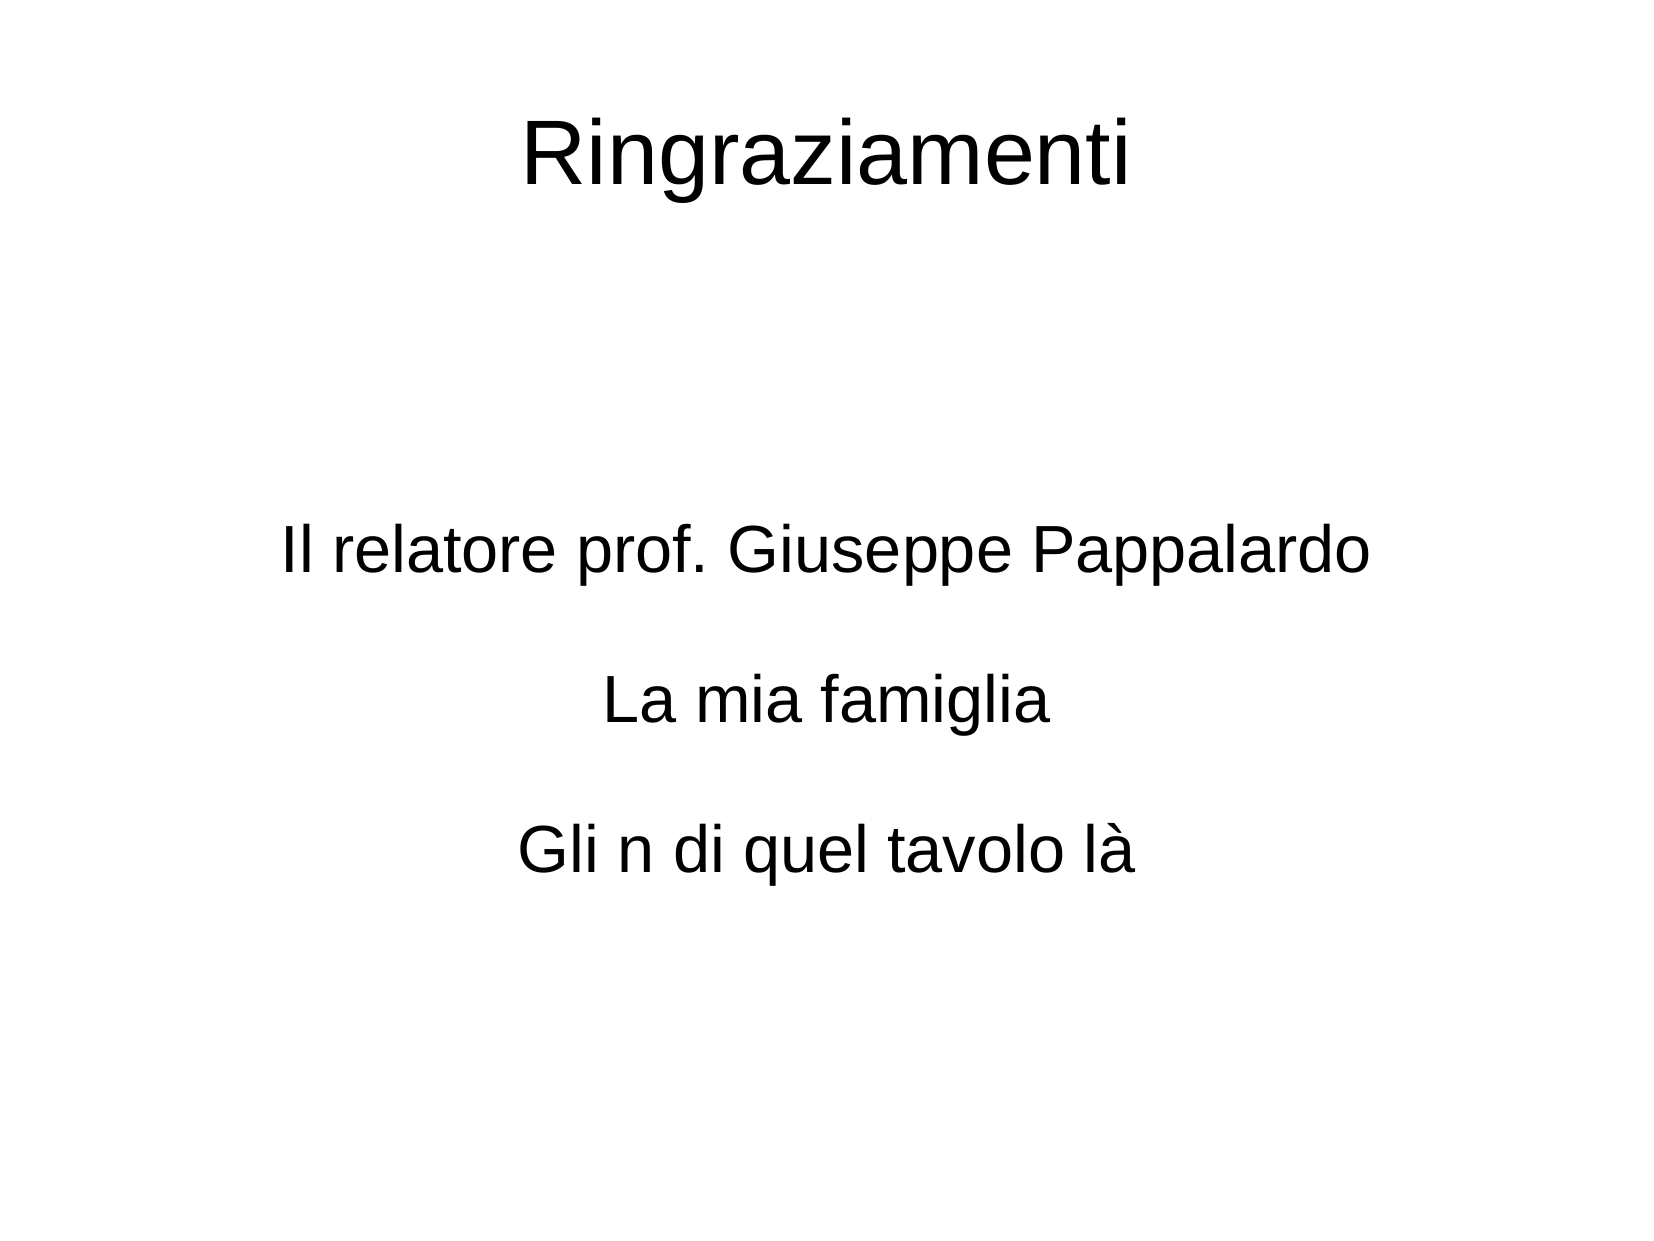

# Ringraziamenti
Il relatore prof. Giuseppe Pappalardo
La mia famiglia
Gli n di quel tavolo là